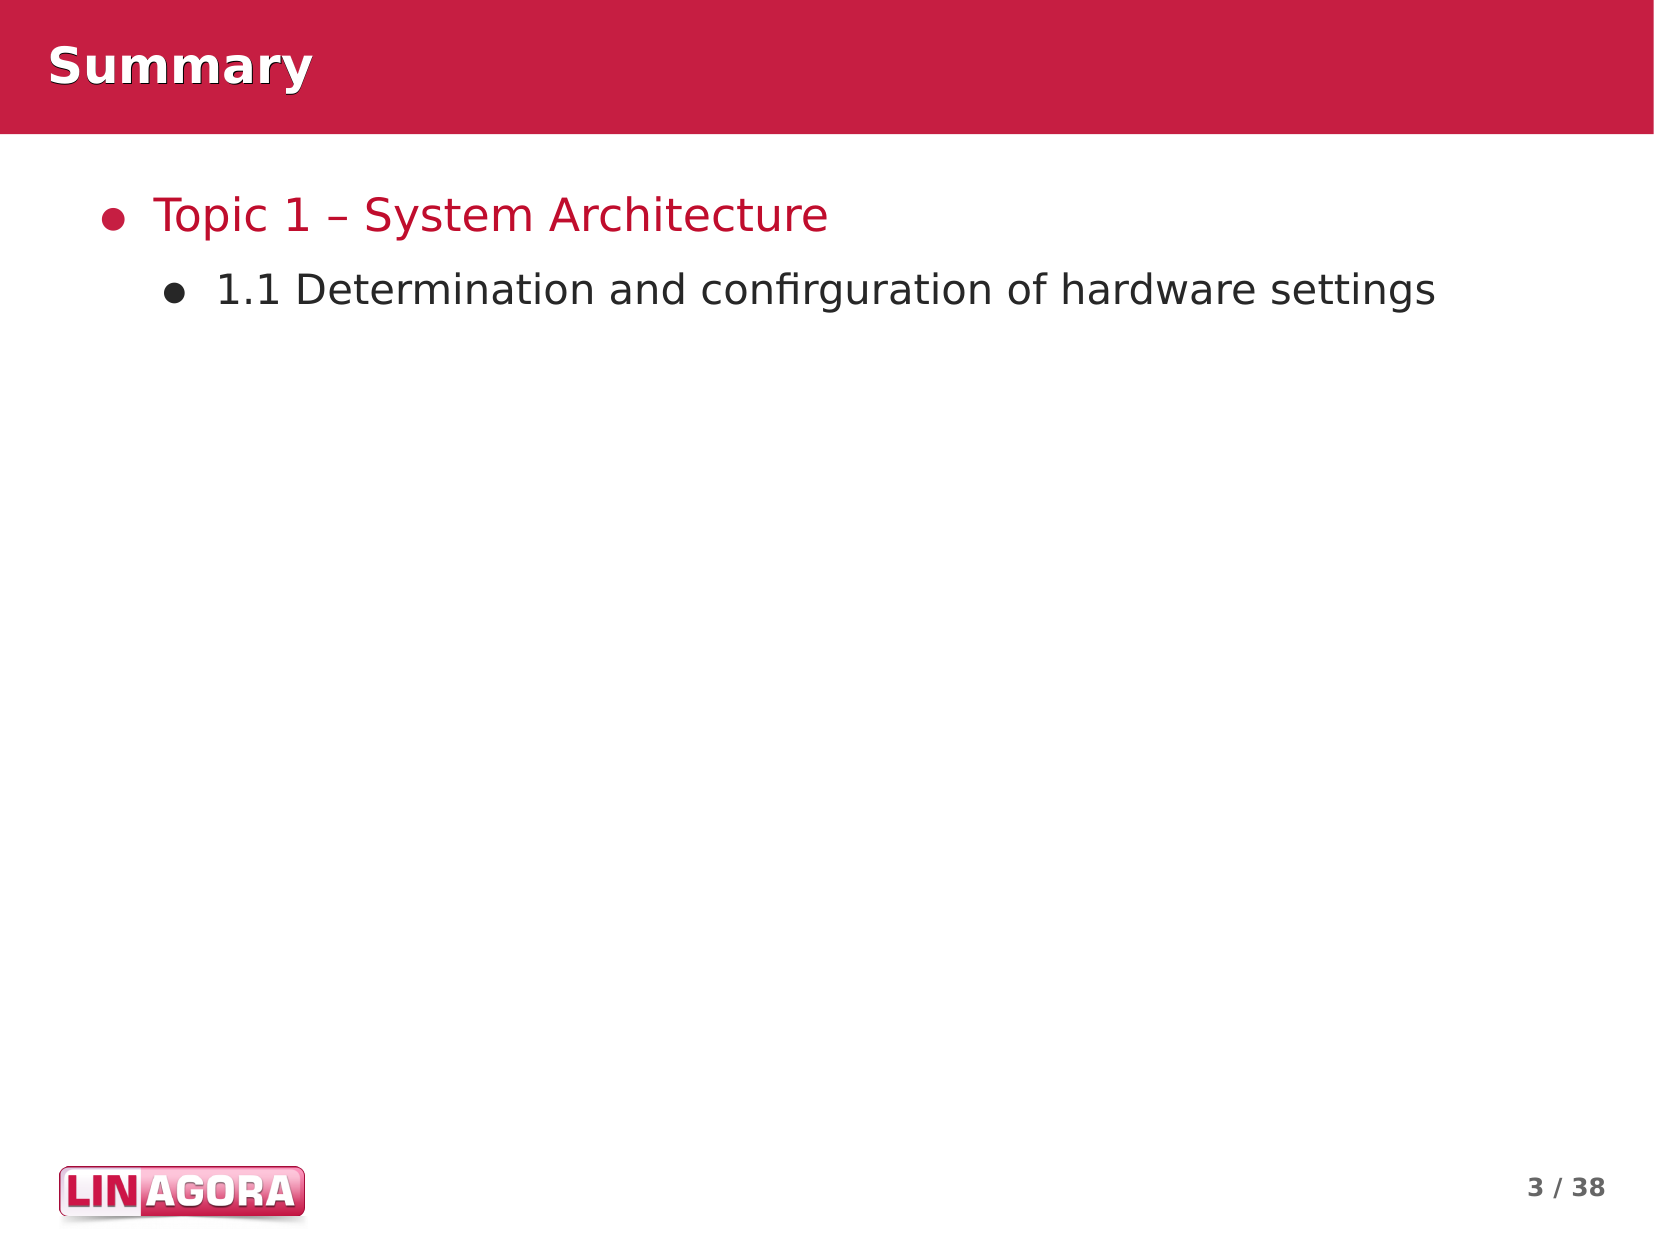

# Summary
Topic 1 – System Architecture
1.1 Determination and confirguration of hardware settings